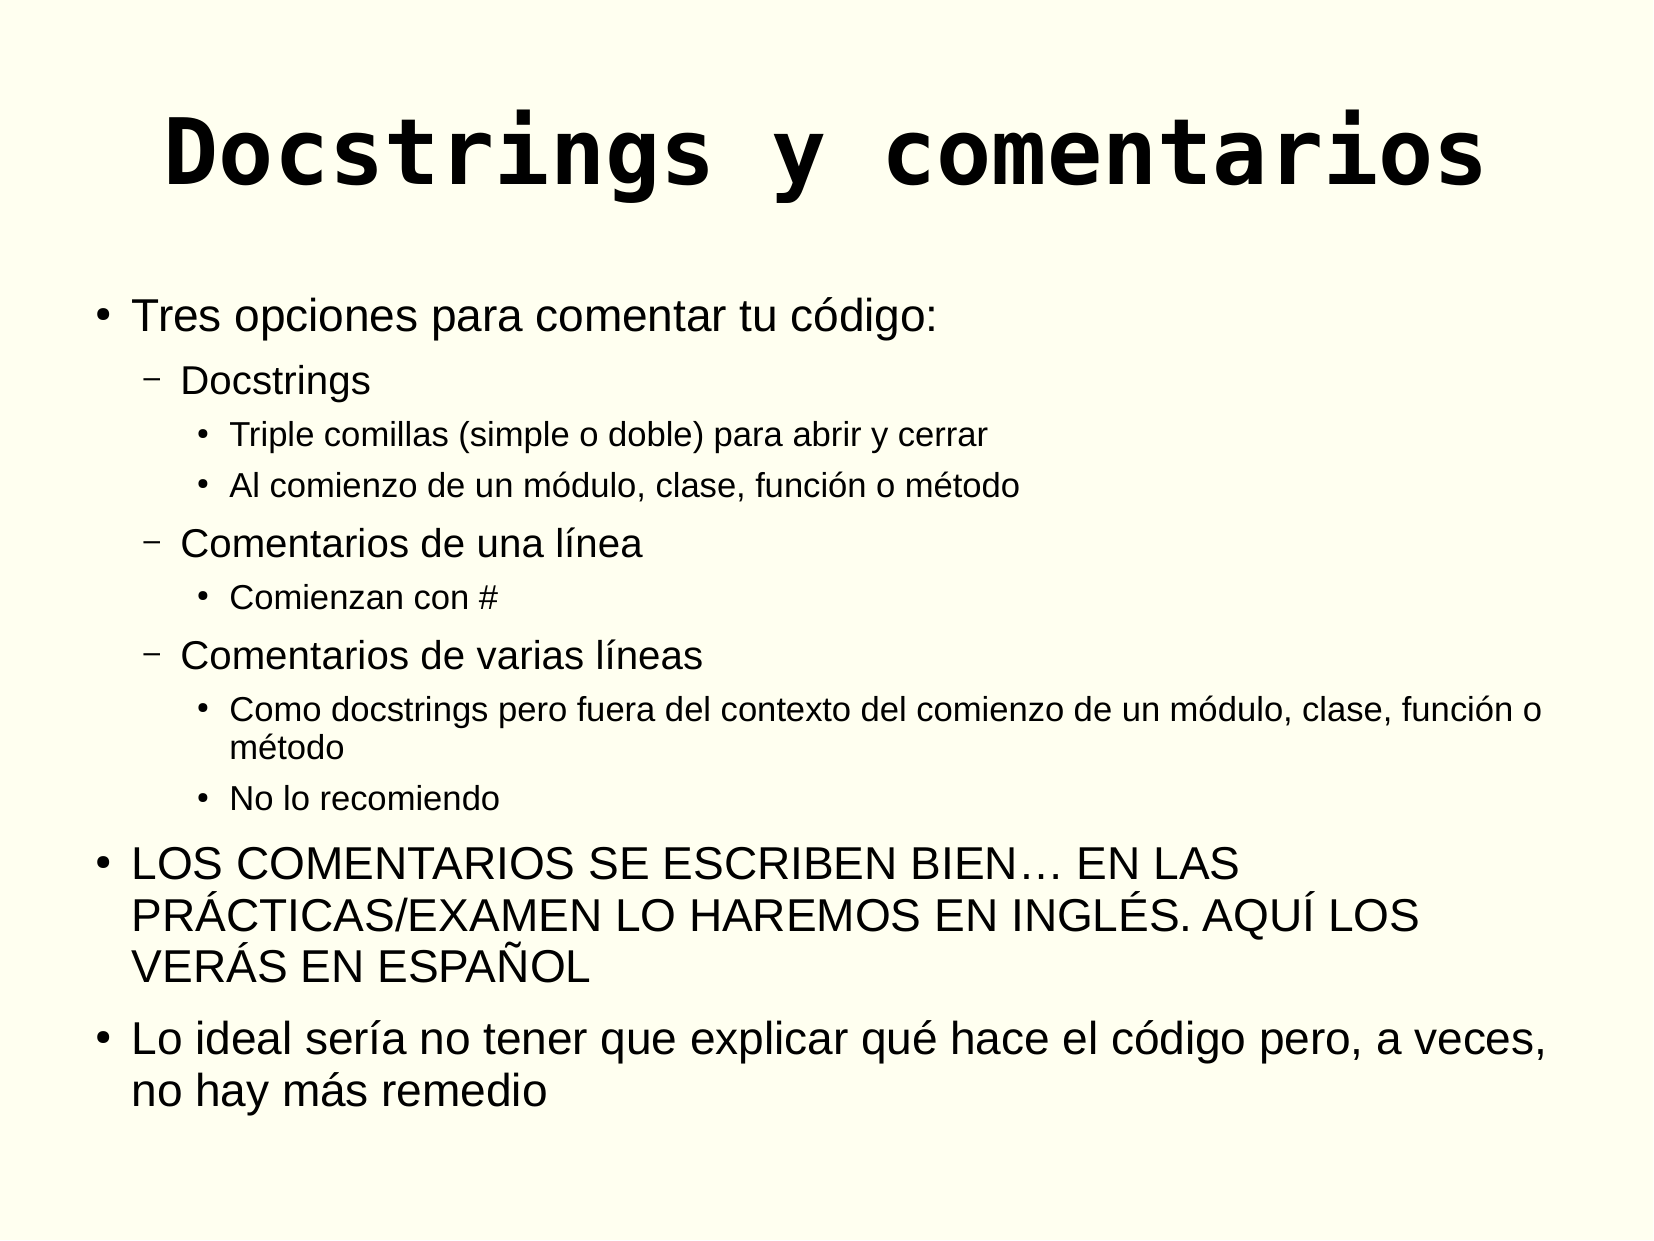

# Docstrings y comentarios
Tres opciones para comentar tu código:
Docstrings
Triple comillas (simple o doble) para abrir y cerrar
Al comienzo de un módulo, clase, función o método
Comentarios de una línea
Comienzan con #
Comentarios de varias líneas
Como docstrings pero fuera del contexto del comienzo de un módulo, clase, función o método
No lo recomiendo
LOS COMENTARIOS SE ESCRIBEN BIEN… EN LAS PRÁCTICAS/EXAMEN LO HAREMOS EN INGLÉS. AQUÍ LOS VERÁS EN ESPAÑOL
Lo ideal sería no tener que explicar qué hace el código pero, a veces, no hay más remedio